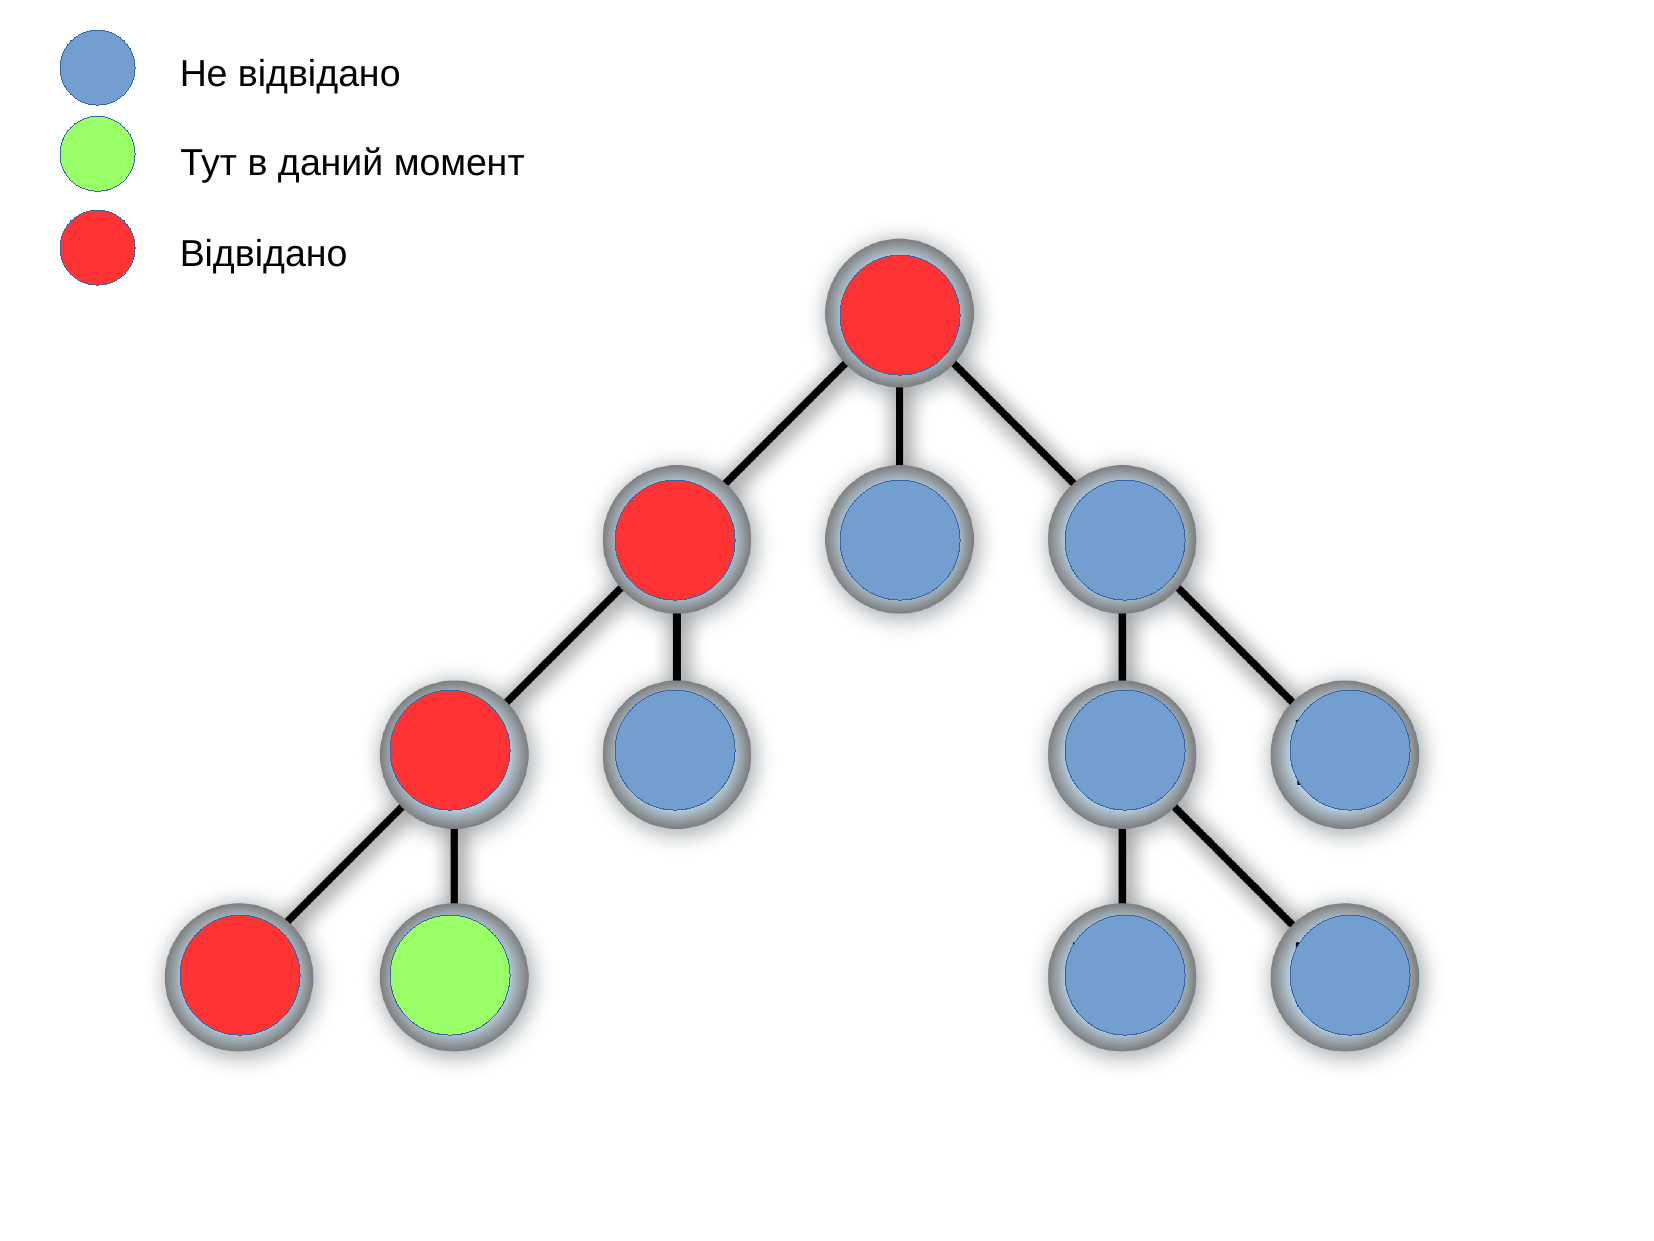

Не відвідано
Тут в даний момент
Відвідано